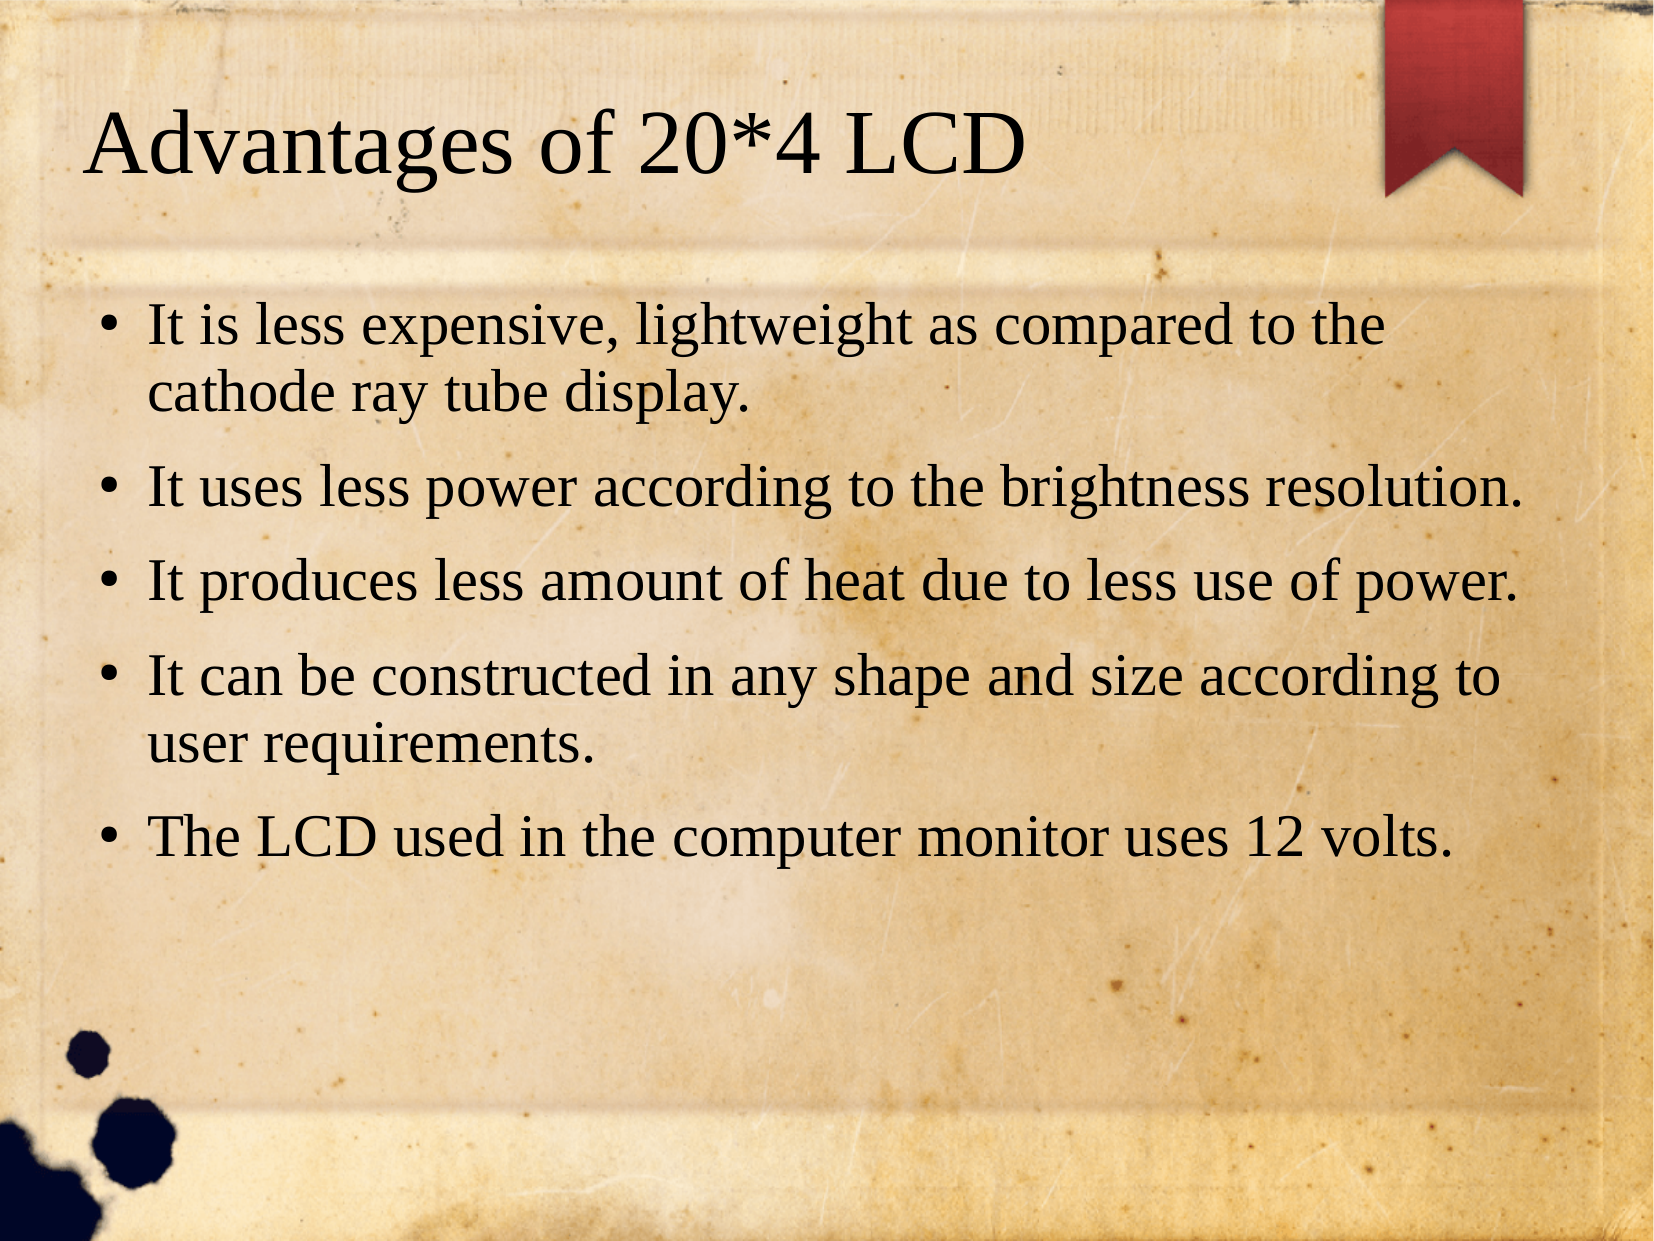

# Advantages of 20*4 LCD
It is less expensive, lightweight as compared to the cathode ray tube display.
It uses less power according to the brightness resolution.
It produces less amount of heat due to less use of power.
It can be constructed in any shape and size according to user requirements.
The LCD used in the computer monitor uses 12 volts.